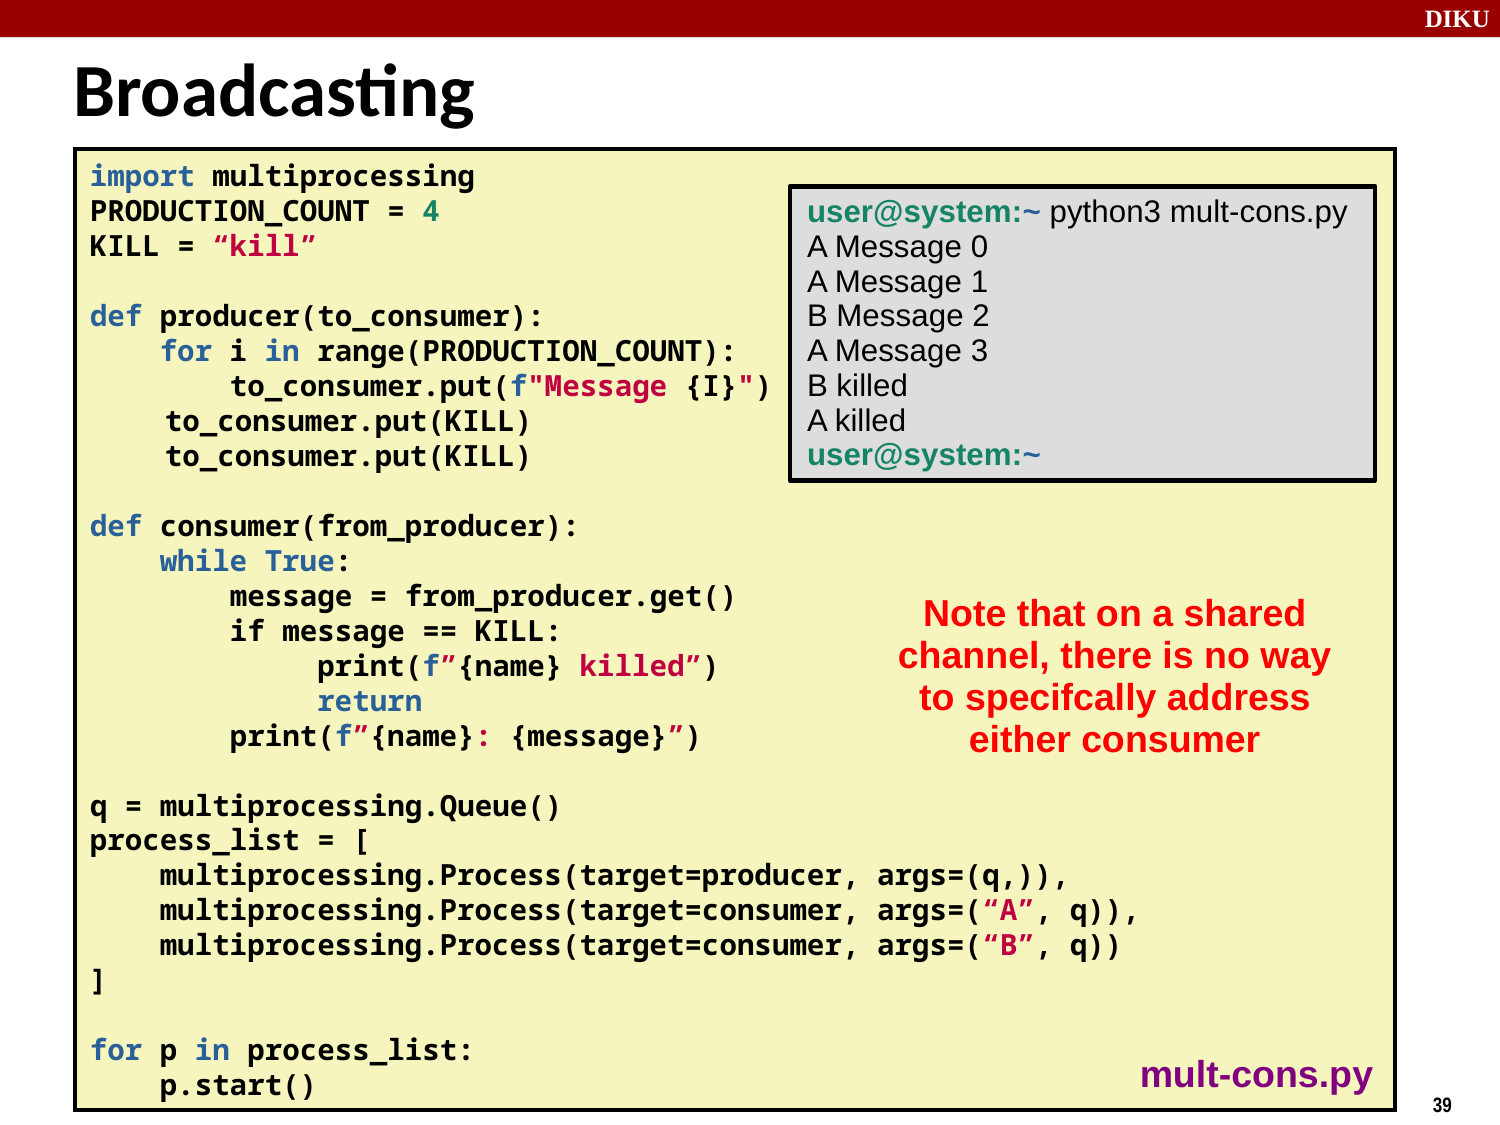

Broadcasting
import multiprocessing
PRODUCTION_COUNT = 4
KILL = “kill”
def producer(to_consumer):
 for i in range(PRODUCTION_COUNT):
 to_consumer.put(f"Message {I}")
	to_consumer.put(KILL)
	to_consumer.put(KILL)
def consumer(from_producer):
 while True:
 message = from_producer.get()
 if message == KILL:
 print(f”{name} killed”)
 return
 print(f”{name}: {message}”)
q = multiprocessing.Queue()
process_list = [
 multiprocessing.Process(target=producer, args=(q,)),
 multiprocessing.Process(target=consumer, args=(“A”, q)),
 multiprocessing.Process(target=consumer, args=(“B”, q))
]
for p in process_list:
 p.start()
user@system:~ python3 mult-cons.py
A Message 0
A Message 1
B Message 2
A Message 3
B killed
A killed
user@system:~
Note that on a shared channel, there is no way to specifcally address either consumer
mult-cons.py